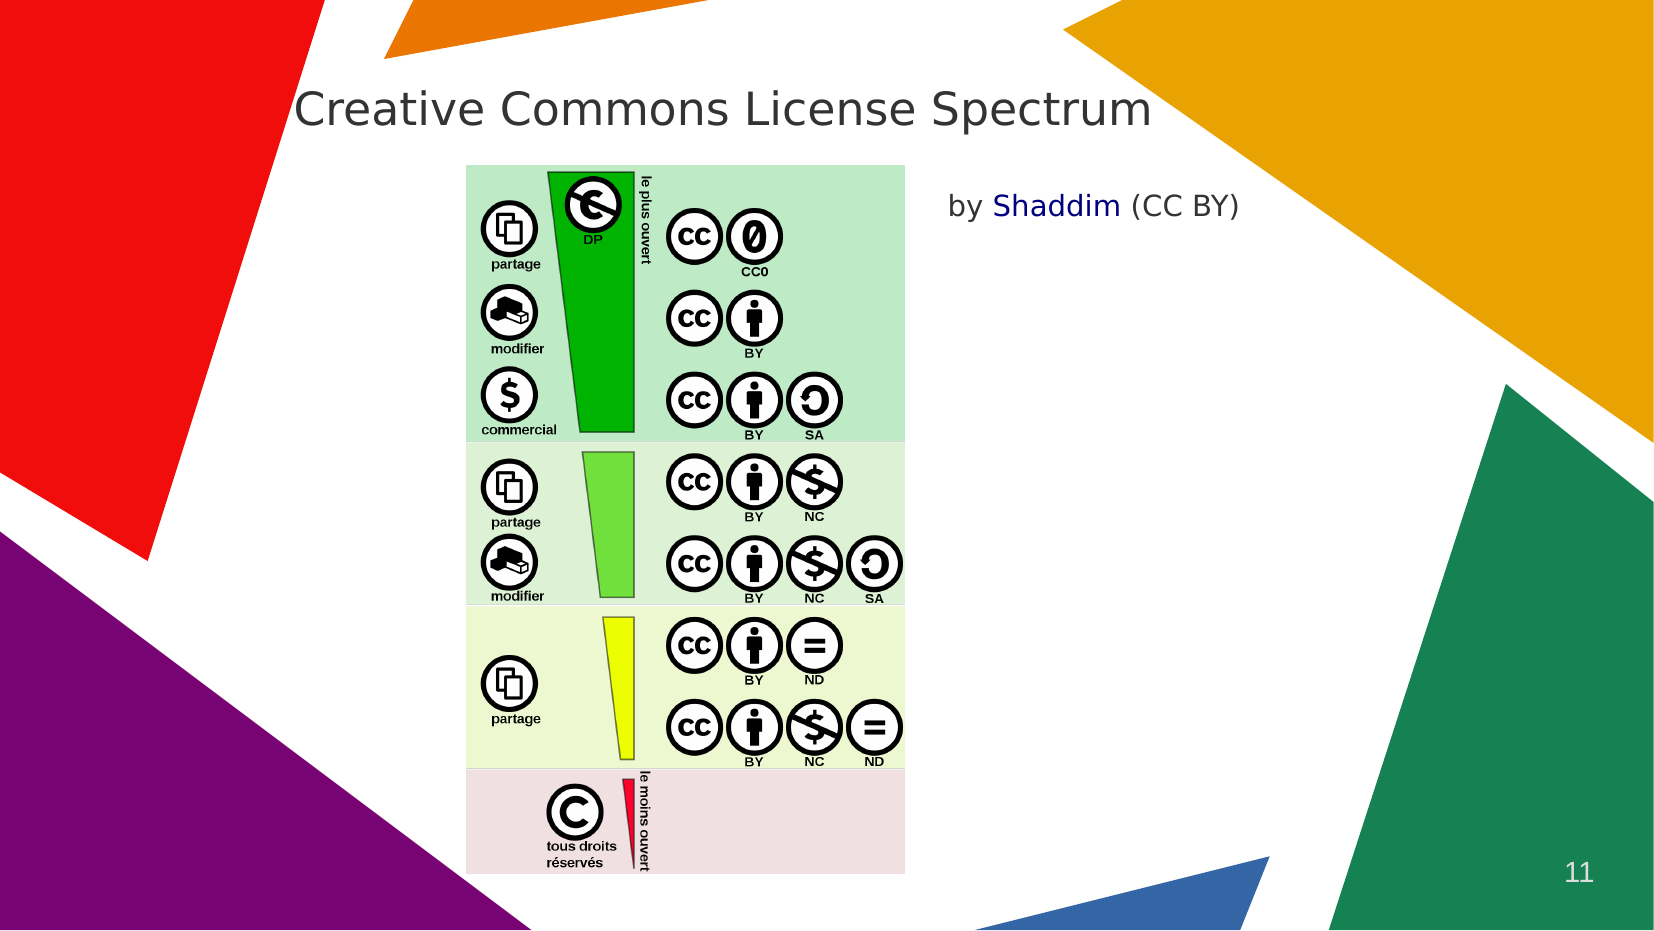

# Creative Commons License Spectrum by Shaddim (CC BY)
11